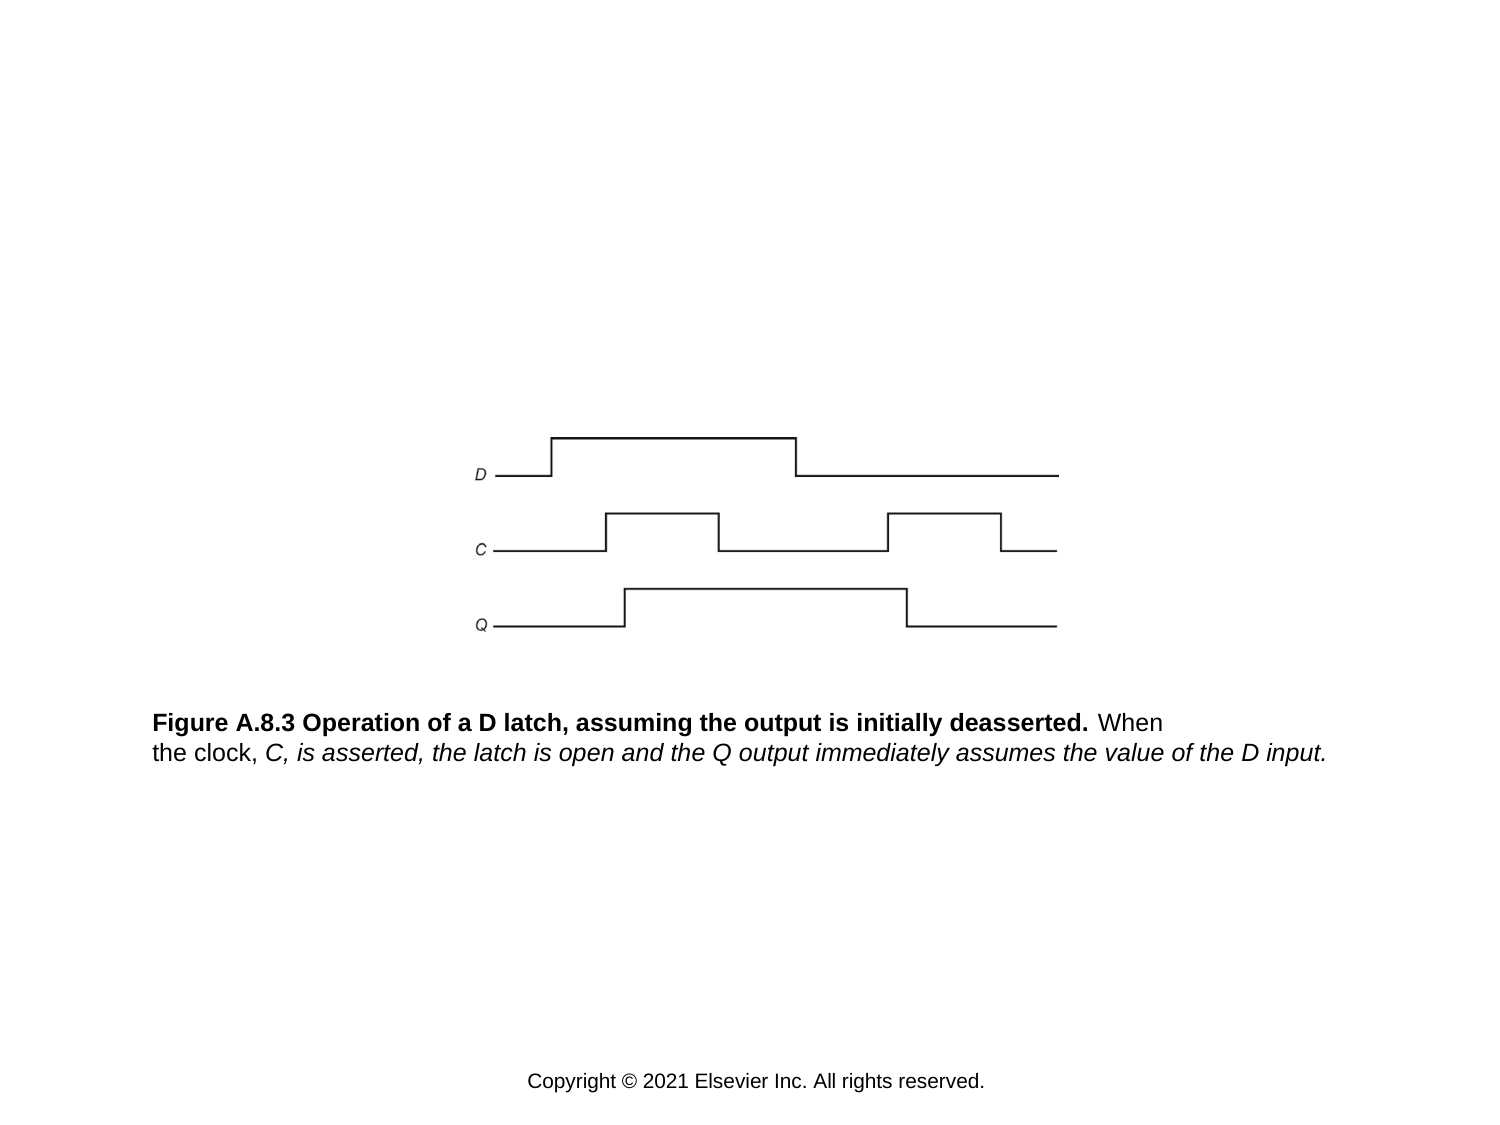

Figure A.8.3 Operation of a D latch, assuming the output is initially deasserted. When
the clock, C, is asserted, the latch is open and the Q output immediately assumes the value of the D input.
Copyright © 2021 Elsevier Inc. All rights reserved.